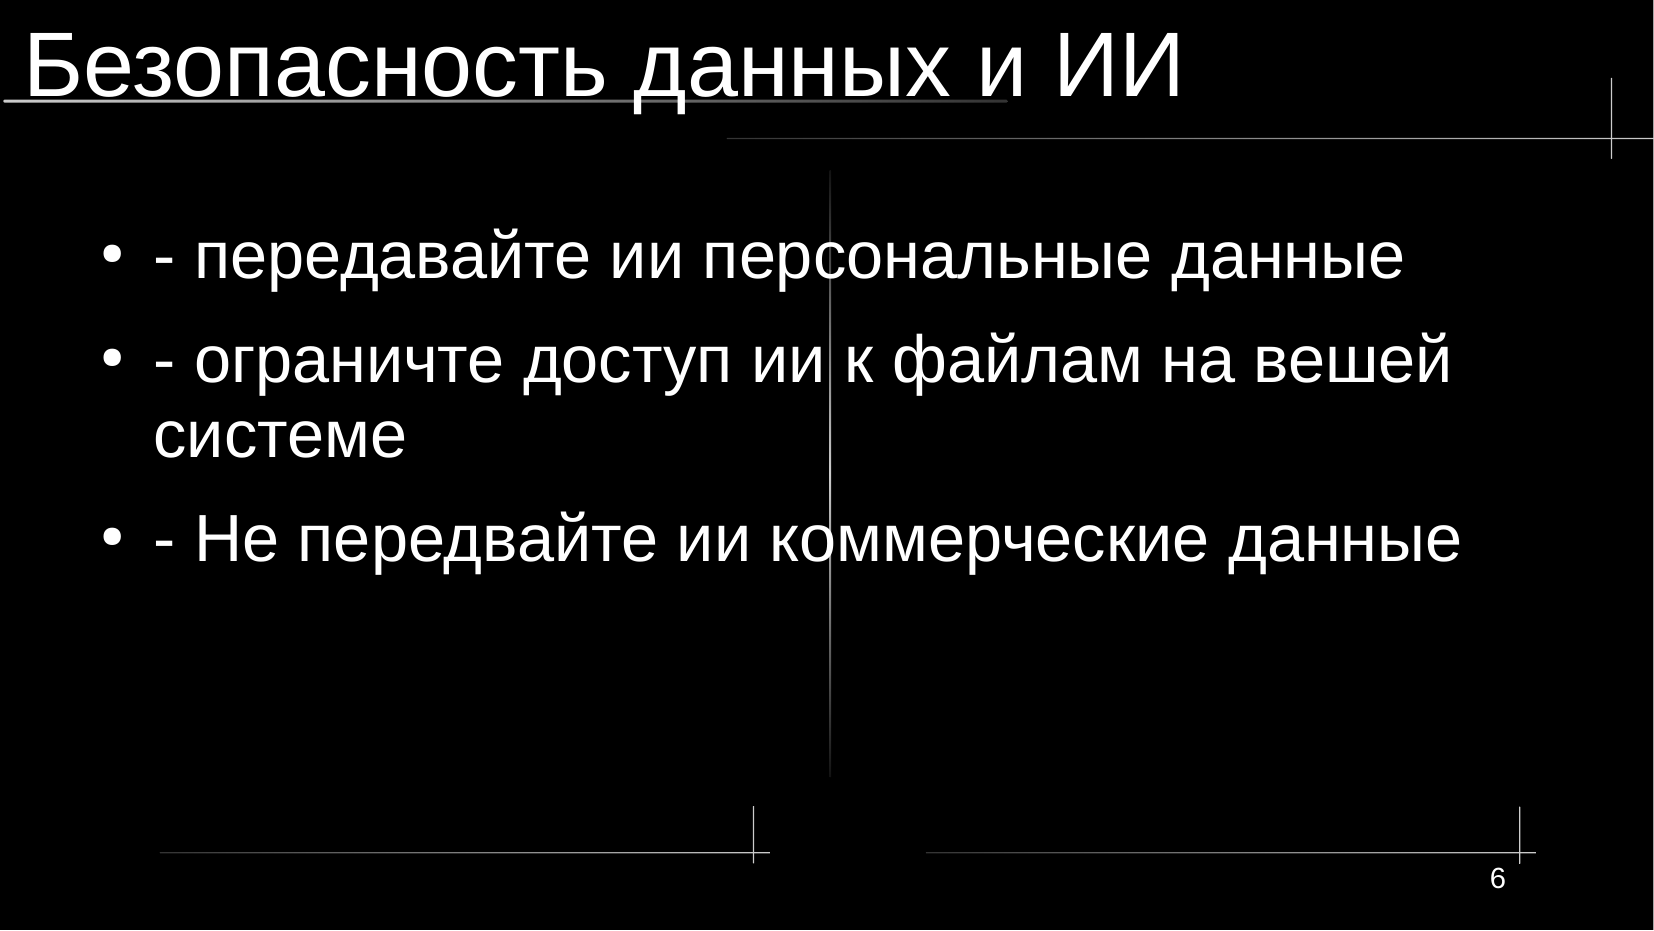

# Безопасность данных и ИИ
- передавайте ии персональные данные
- ограничте доступ ии к файлам на вешей системе
- Не передвайте ии коммерческие данные
6